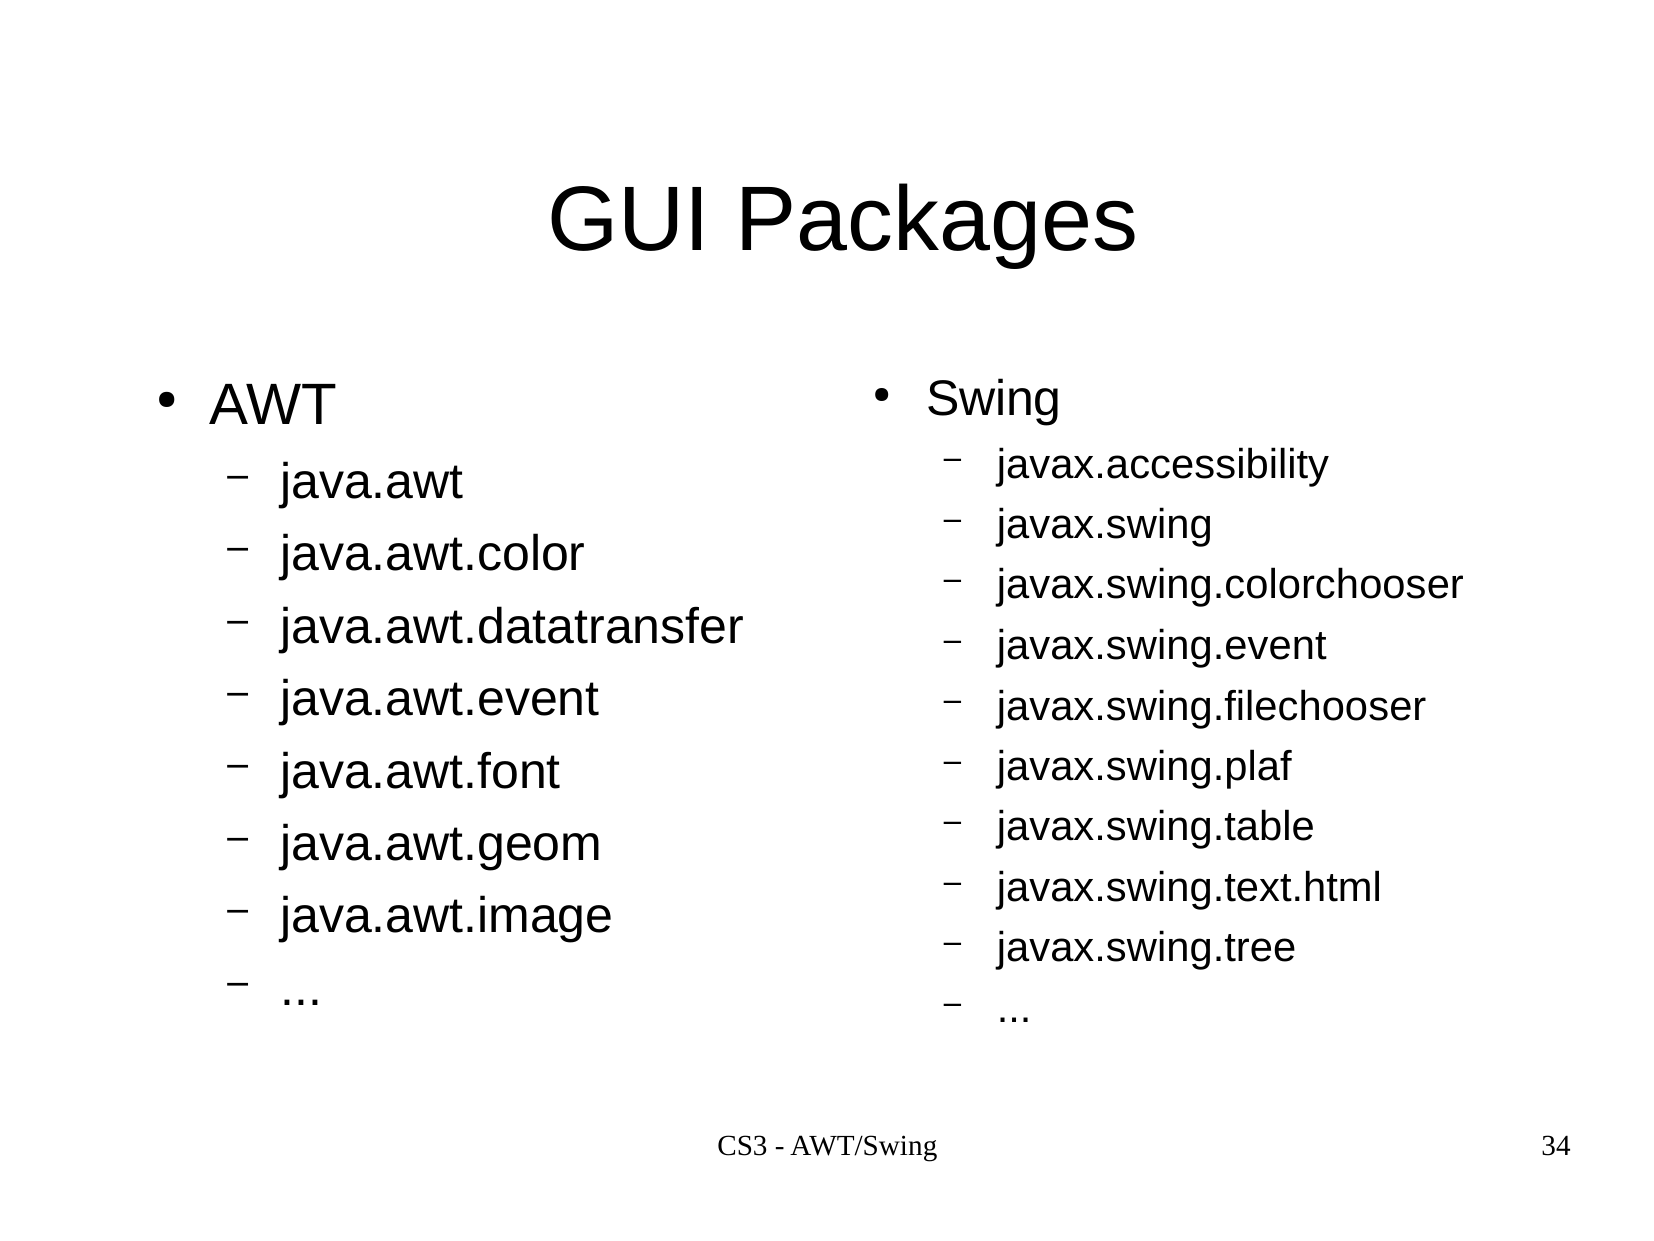

# GUI Packages
AWT
java.awt
java.awt.color
java.awt.datatransfer
java.awt.event
java.awt.font
java.awt.geom
java.awt.image
...
Swing
javax.accessibility
javax.swing
javax.swing.colorchooser
javax.swing.event
javax.swing.filechooser
javax.swing.plaf
javax.swing.table
javax.swing.text.html
javax.swing.tree
...
CS3 - AWT/Swing
34